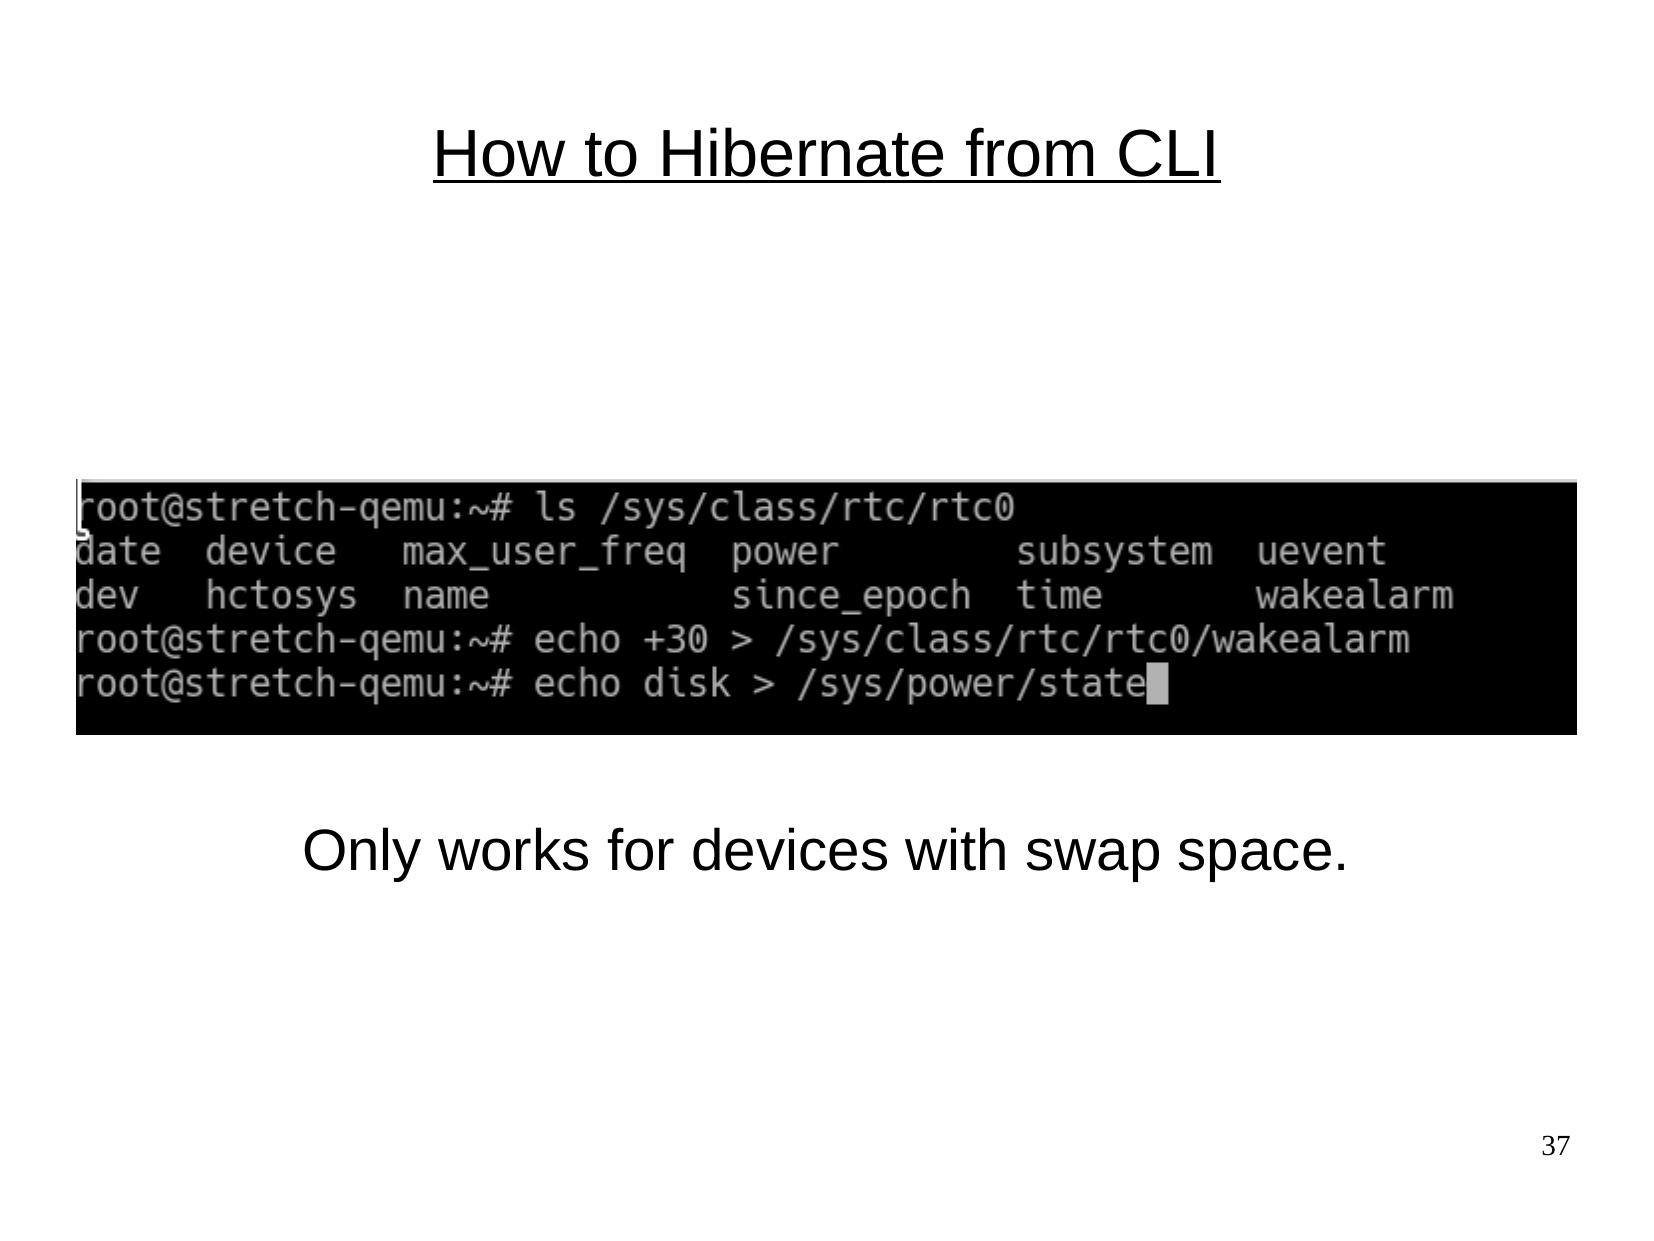

# How to Hibernate from CLI
Only works for devices with swap space.
37